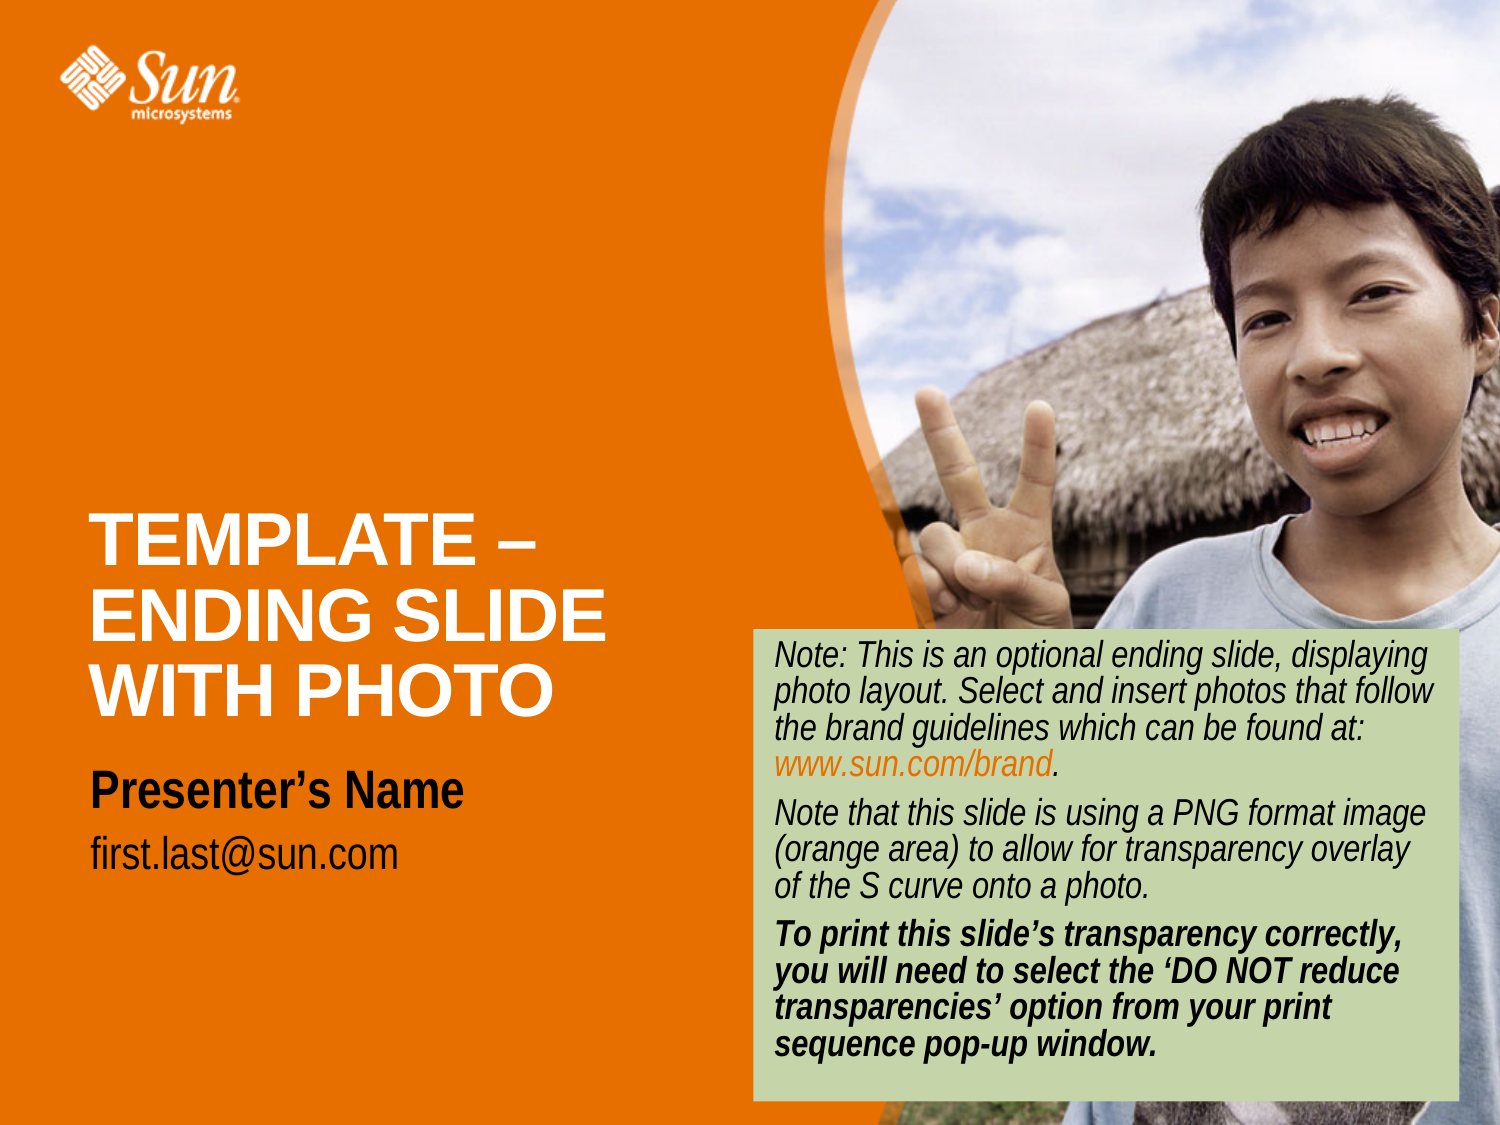

# TEMPLATE – ENDING SLIDE WITH PHOTO
Note: This is an optional ending slide, displaying photo layout. Select and insert photos that follow the brand guidelines which can be found at:
www.sun.com/brand.
Note that this slide is using a PNG format image (orange area) to allow for transparency overlay
of the S curve onto a photo.
To print this slide’s transparency correctly, you will need to select the ‘DO NOT reduce transparencies’ option from your print sequence pop-up window.
Presenter’s Name
first.last@sun.com